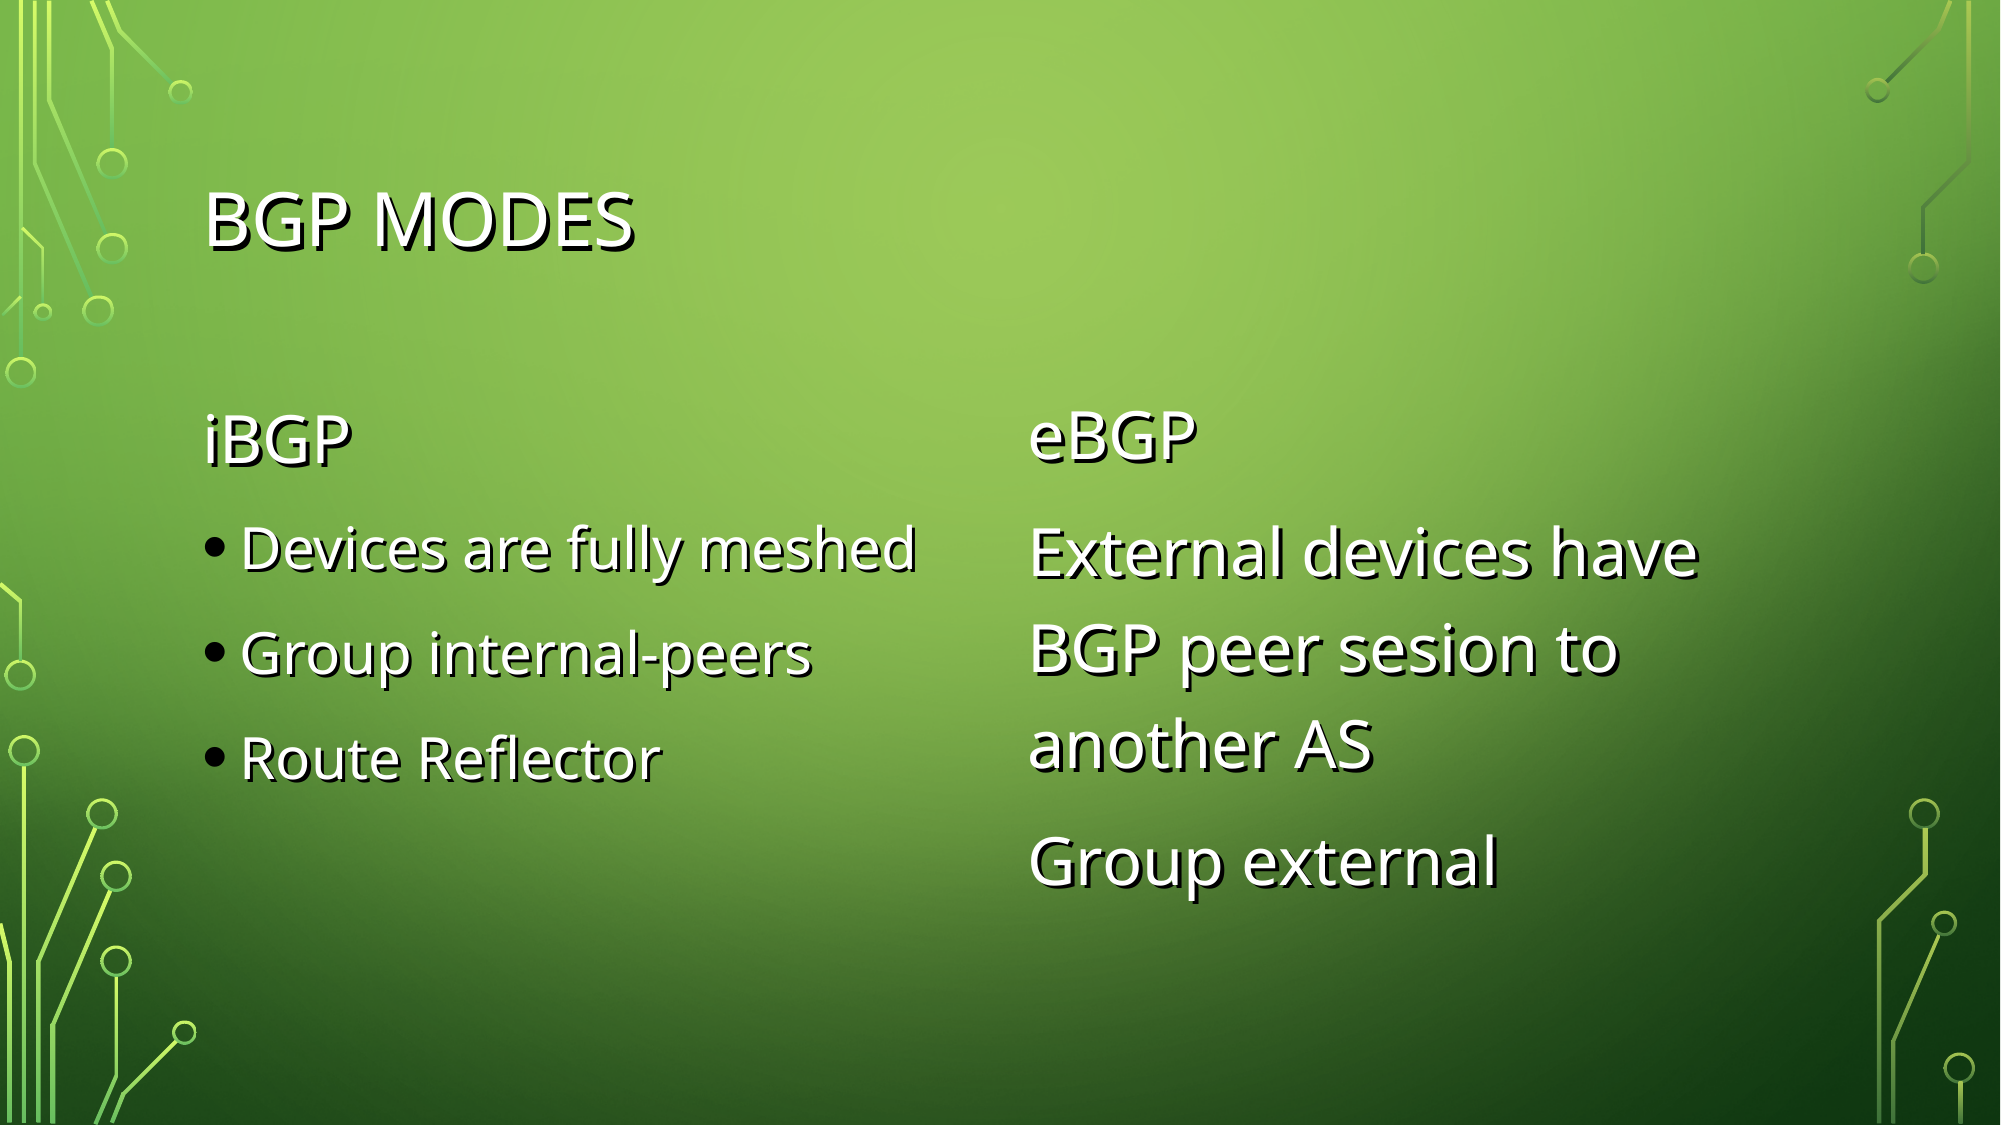

# BGP MODES
eBGP
External devices have BGP peer sesion to another AS
Group external
iBGP
Devices are fully meshed
Group internal-peers
Route Reflector